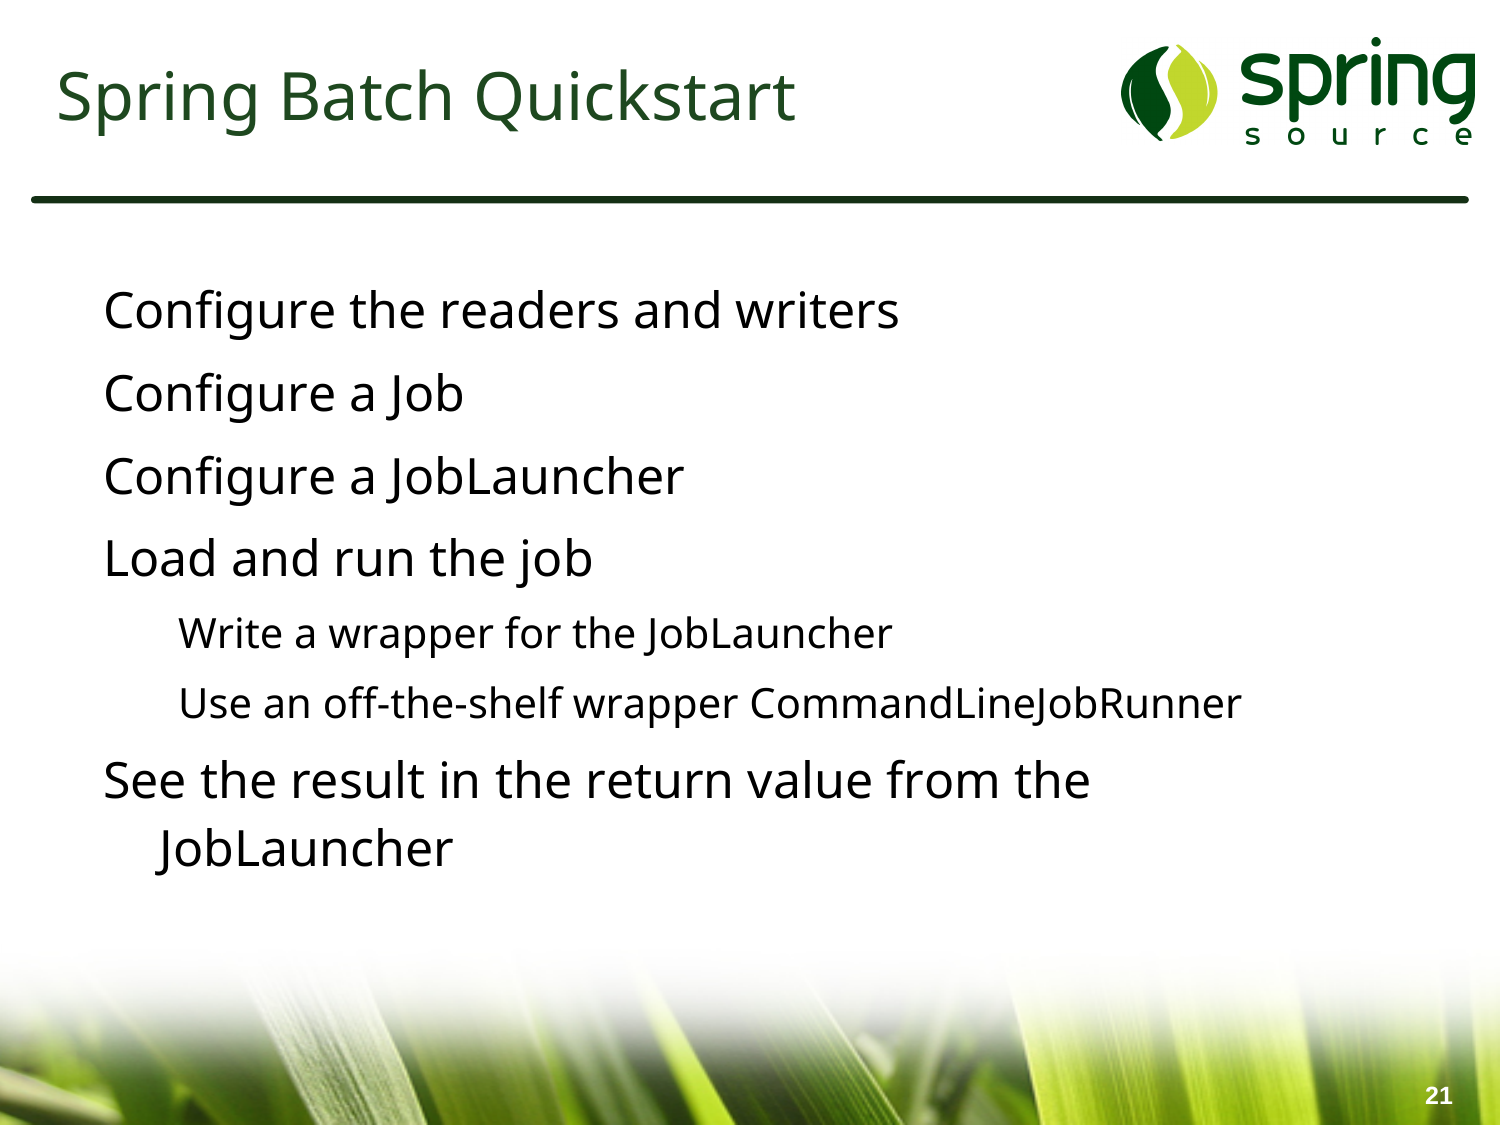

# Spring Batch Quickstart
Configure the readers and writers
Configure a Job
Configure a JobLauncher
Load and run the job
Write a wrapper for the JobLauncher
Use an off-the-shelf wrapper CommandLineJobRunner
See the result in the return value from the JobLauncher